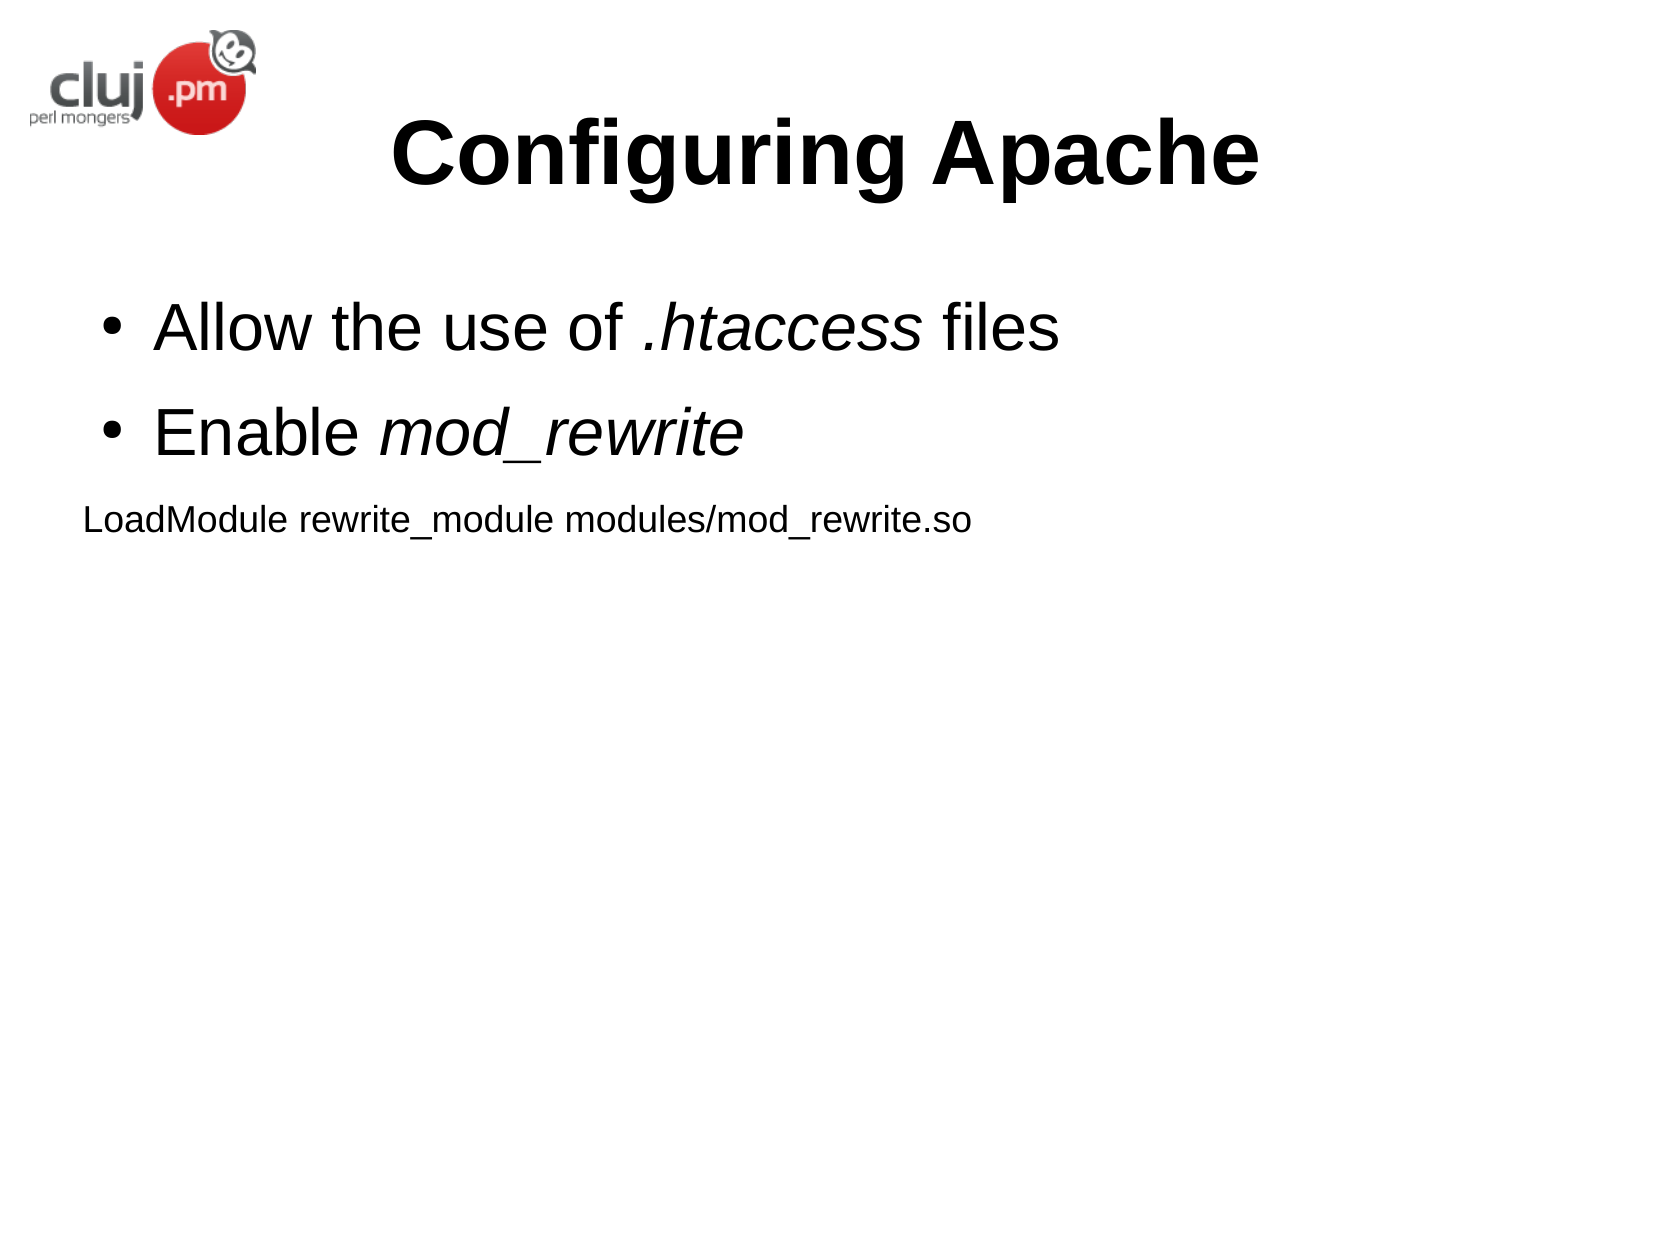

# Configuring Apache
Allow the use of .htaccess files
Enable mod_rewrite
LoadModule rewrite_module modules/mod_rewrite.so